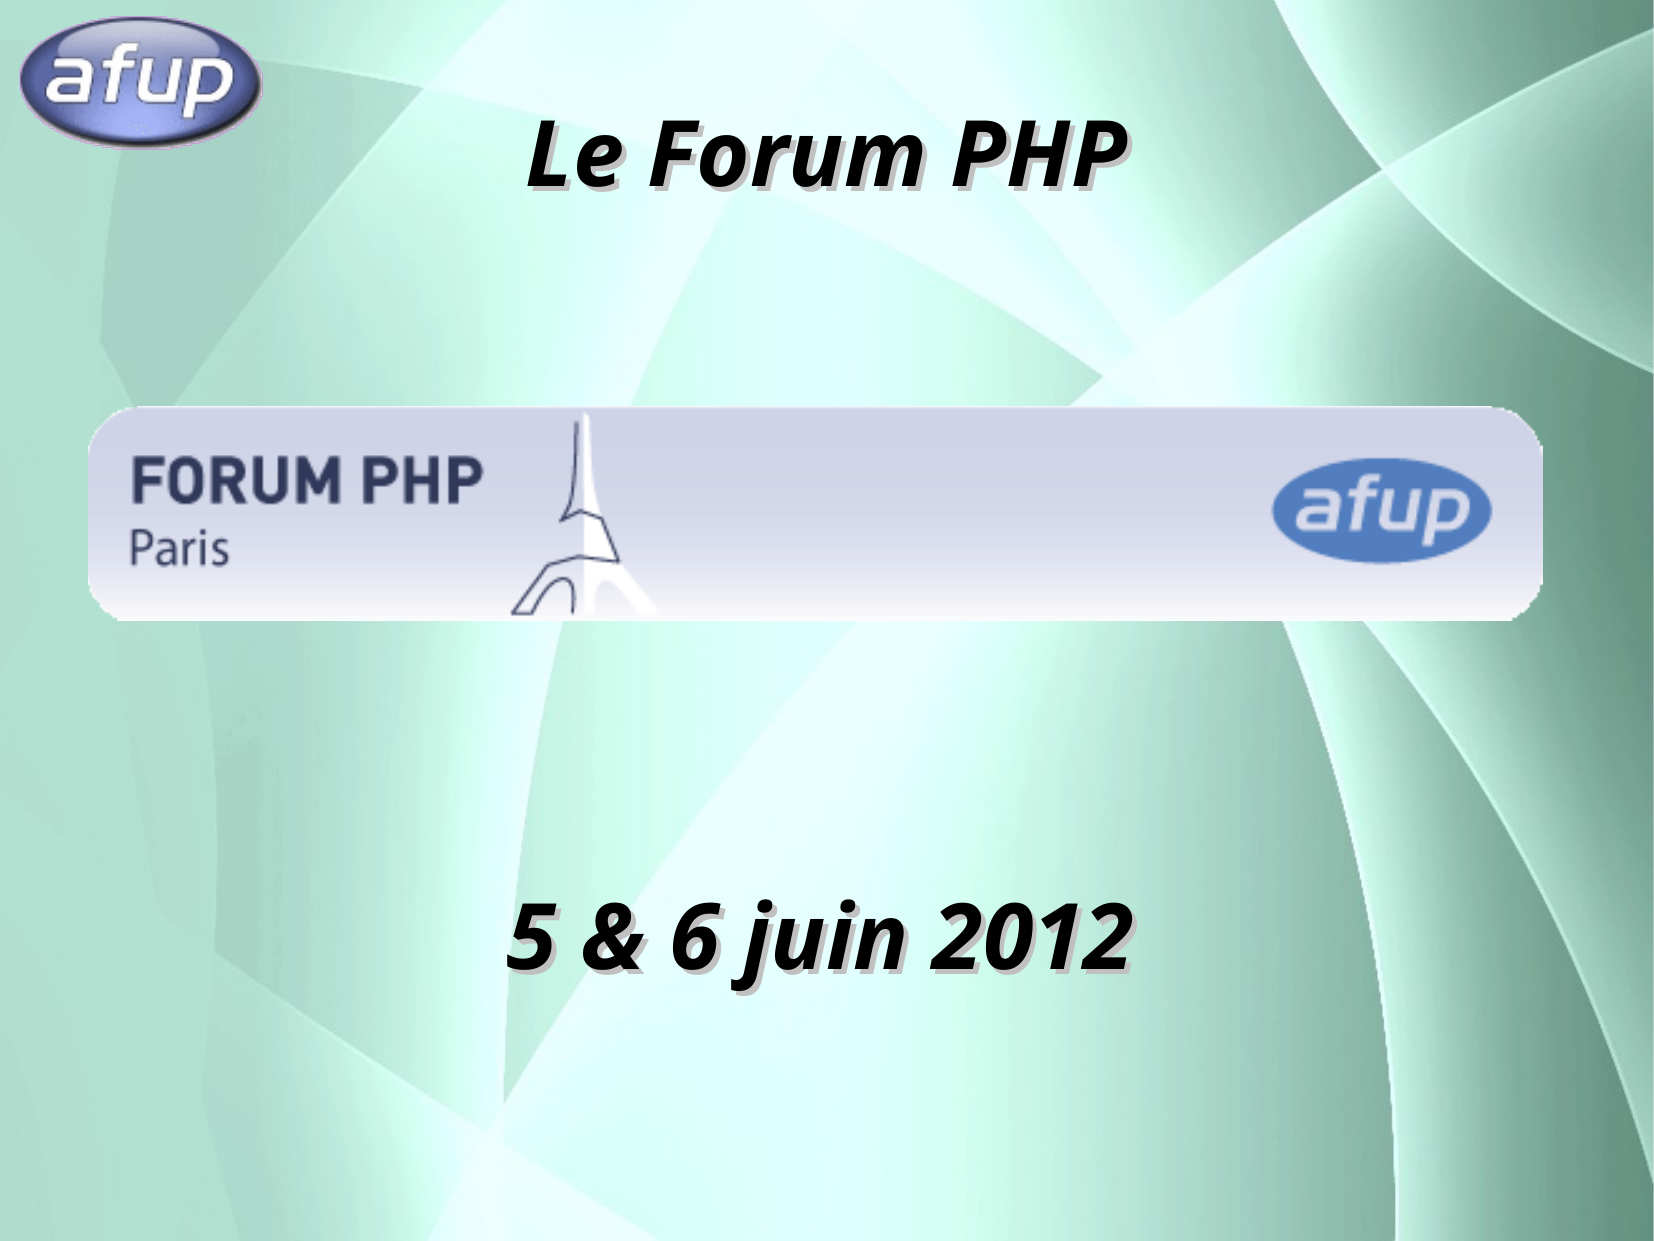

# Le Forum PHP
5 & 6 juin 2012